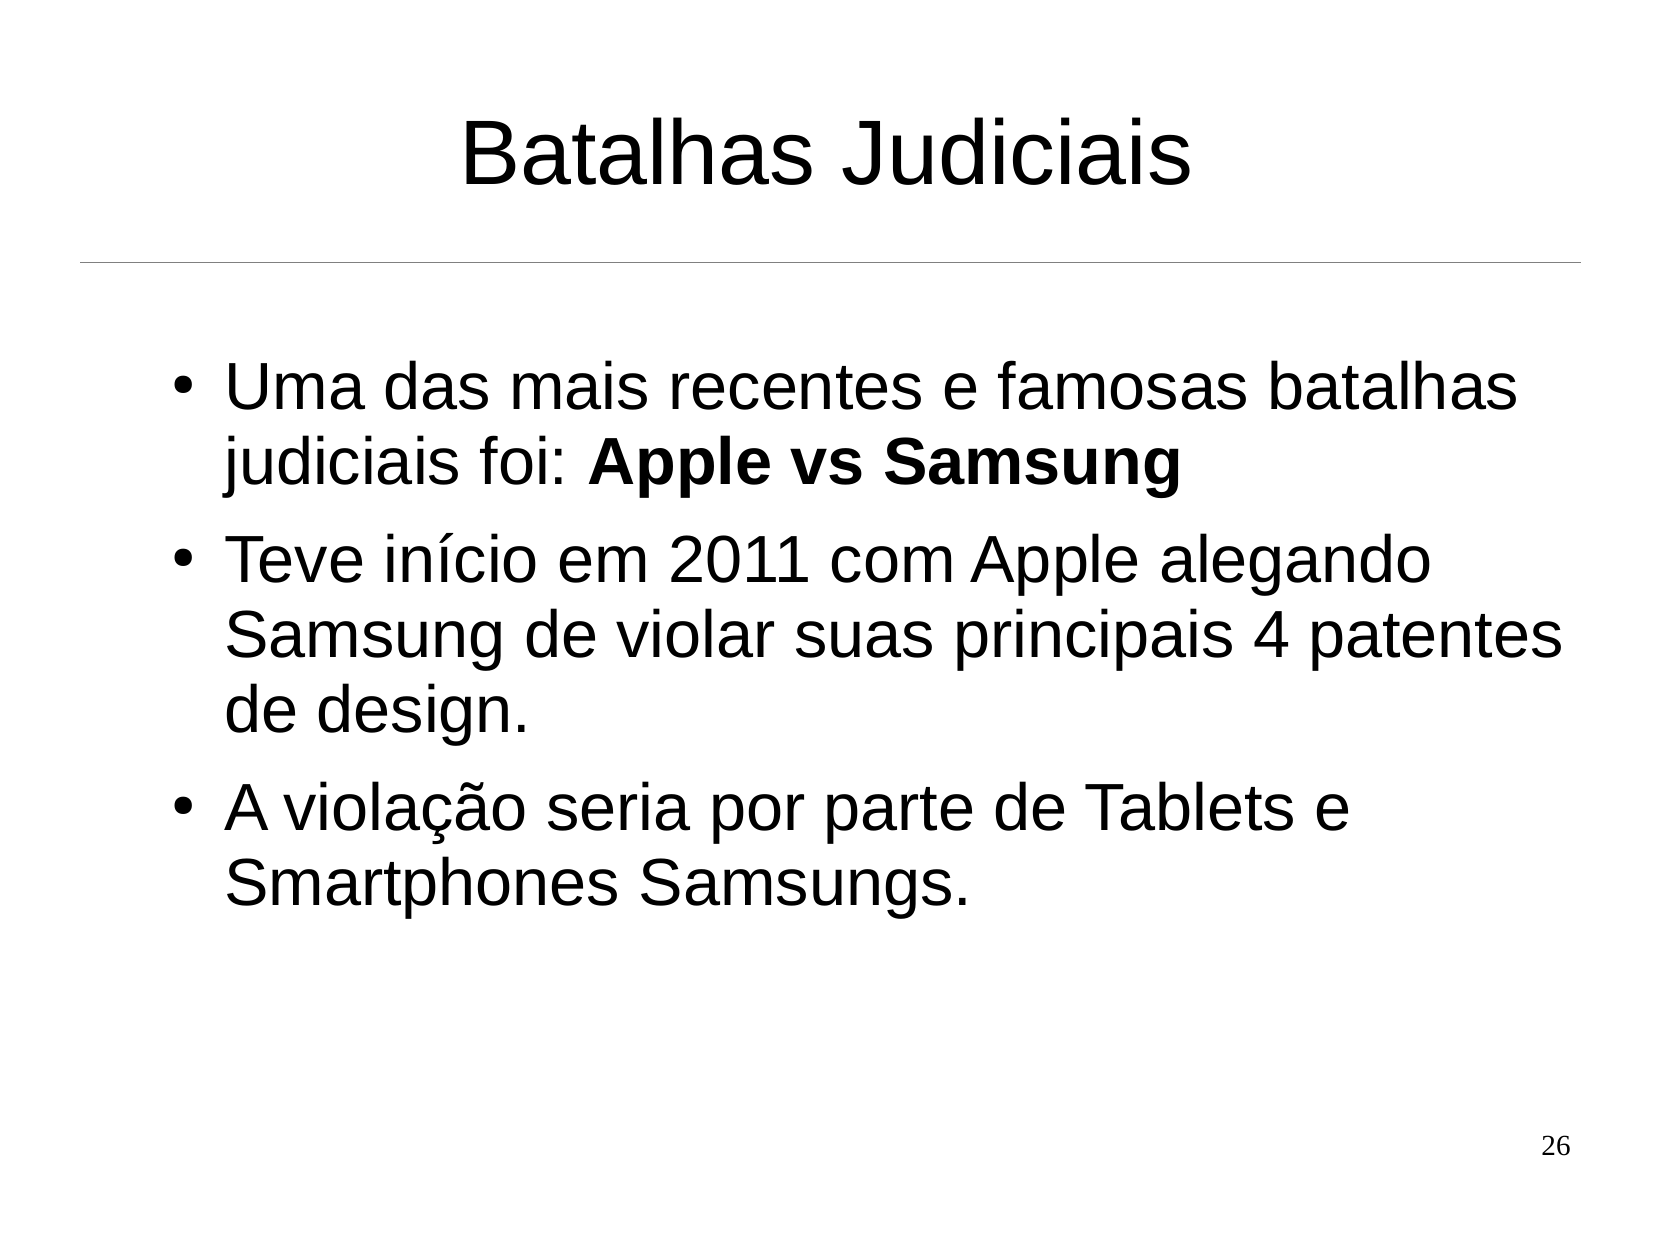

# Batalhas Judiciais
Uma das mais recentes e famosas batalhas judiciais foi: Apple vs Samsung
Teve início em 2011 com Apple alegando Samsung de violar suas principais 4 patentes de design.
A violação seria por parte de Tablets e Smartphones Samsungs.
26